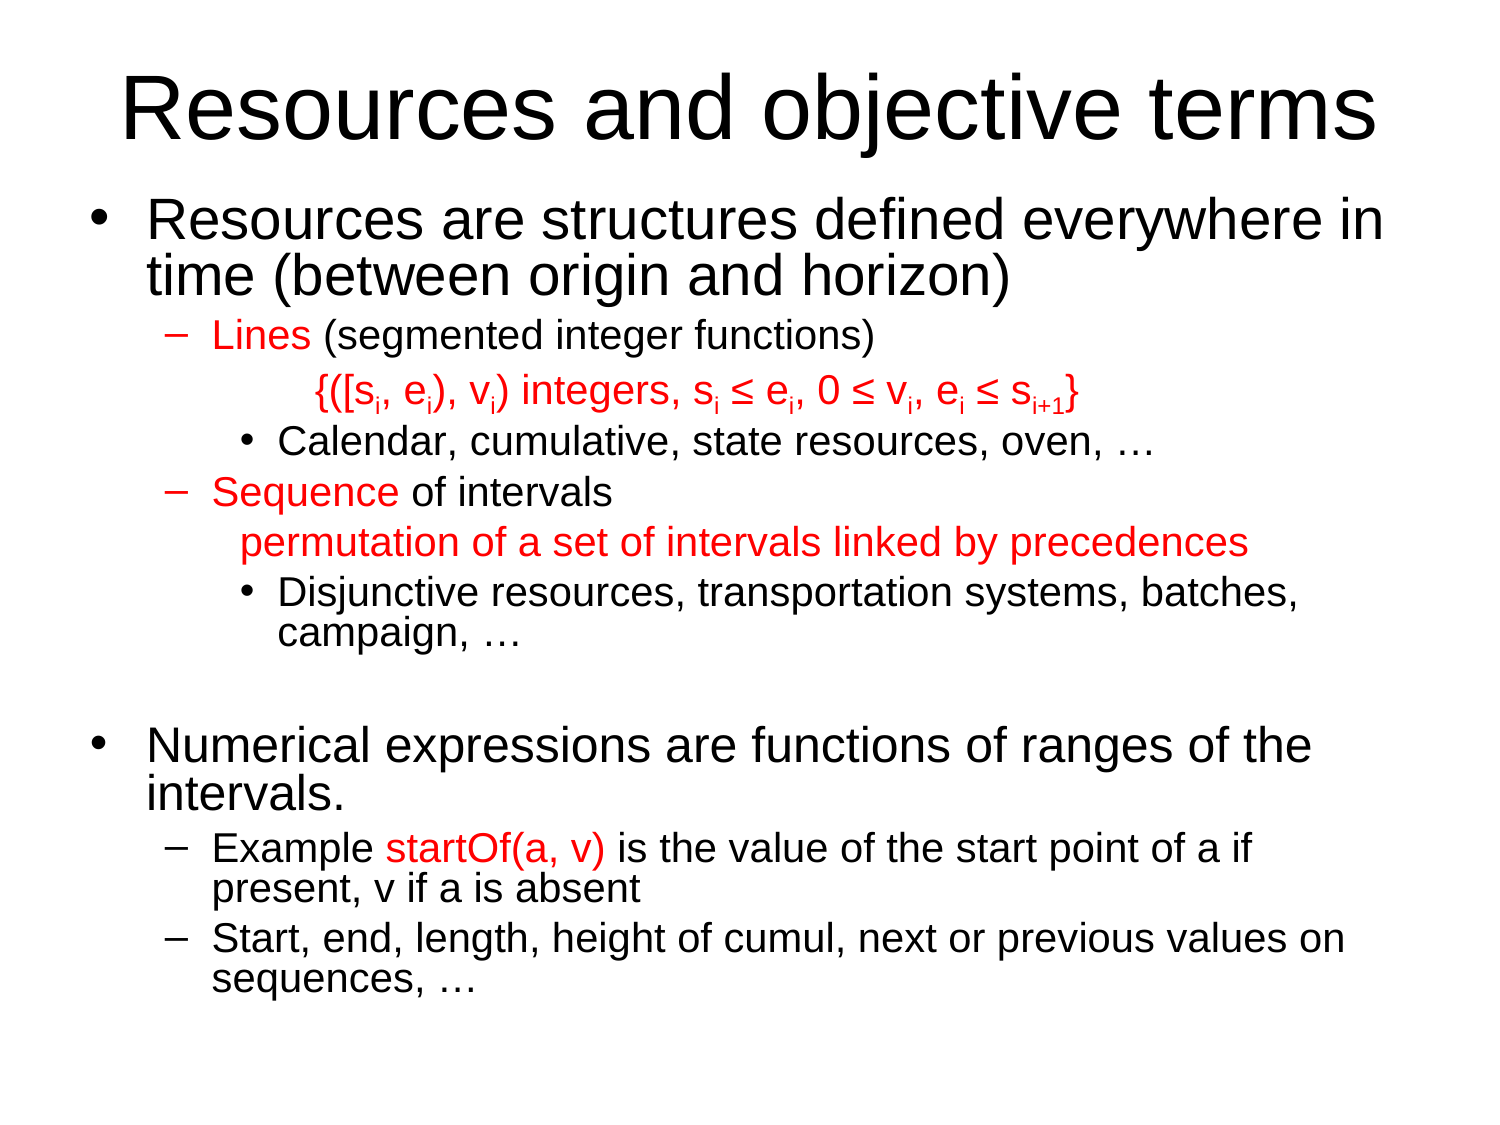

# Resources and objective terms
Resources are structures defined everywhere in time (between origin and horizon)
Lines (segmented integer functions)
{([si, ei), vi) integers, si ≤ ei, 0 ≤ vi, ei ≤ si+1}
Calendar, cumulative, state resources, oven, …
Sequence of intervals
permutation of a set of intervals linked by precedences
Disjunctive resources, transportation systems, batches, campaign, …
Numerical expressions are functions of ranges of the intervals.
Example startOf(a, v) is the value of the start point of a if present, v if a is absent
Start, end, length, height of cumul, next or previous values on sequences, …